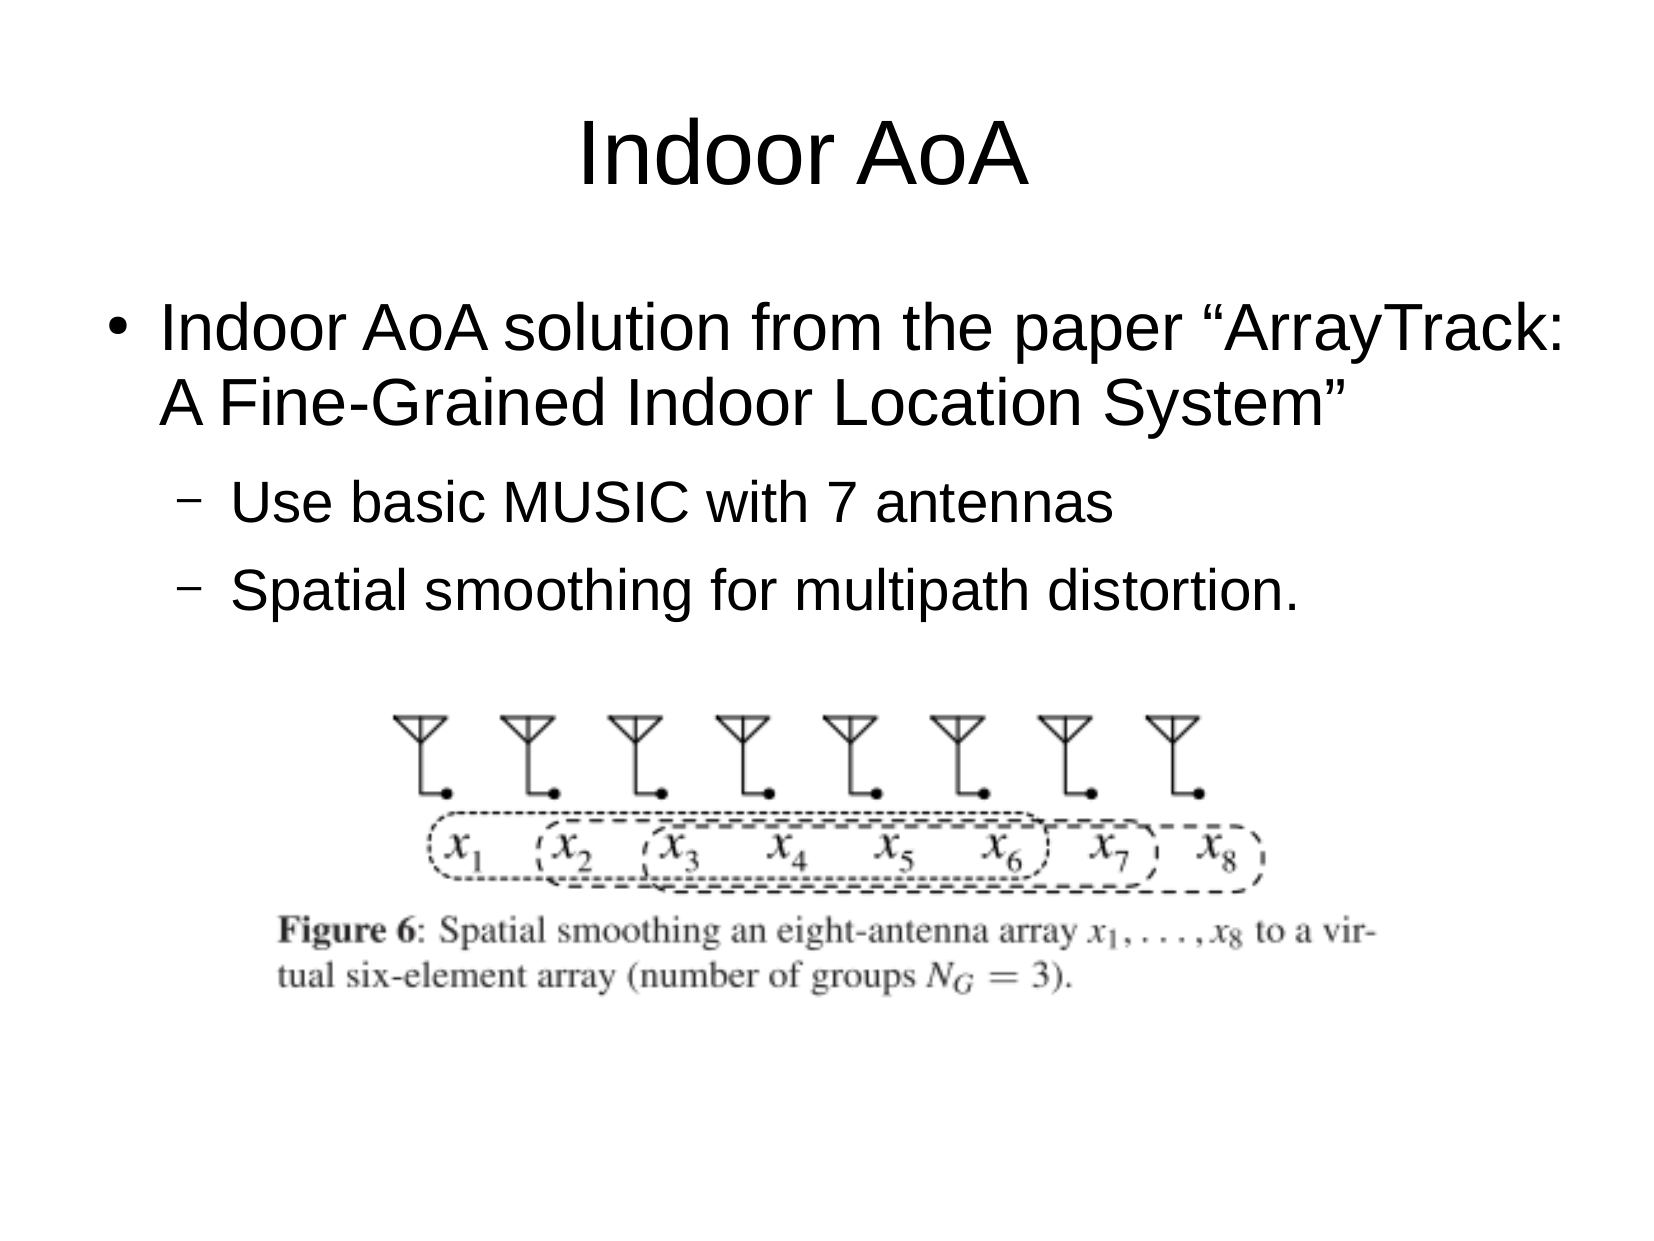

# Indoor AoA
Indoor AoA solution from the paper “ArrayTrack: A Fine-Grained Indoor Location System”
Use basic MUSIC with 7 antennas
Spatial smoothing for multipath distortion.